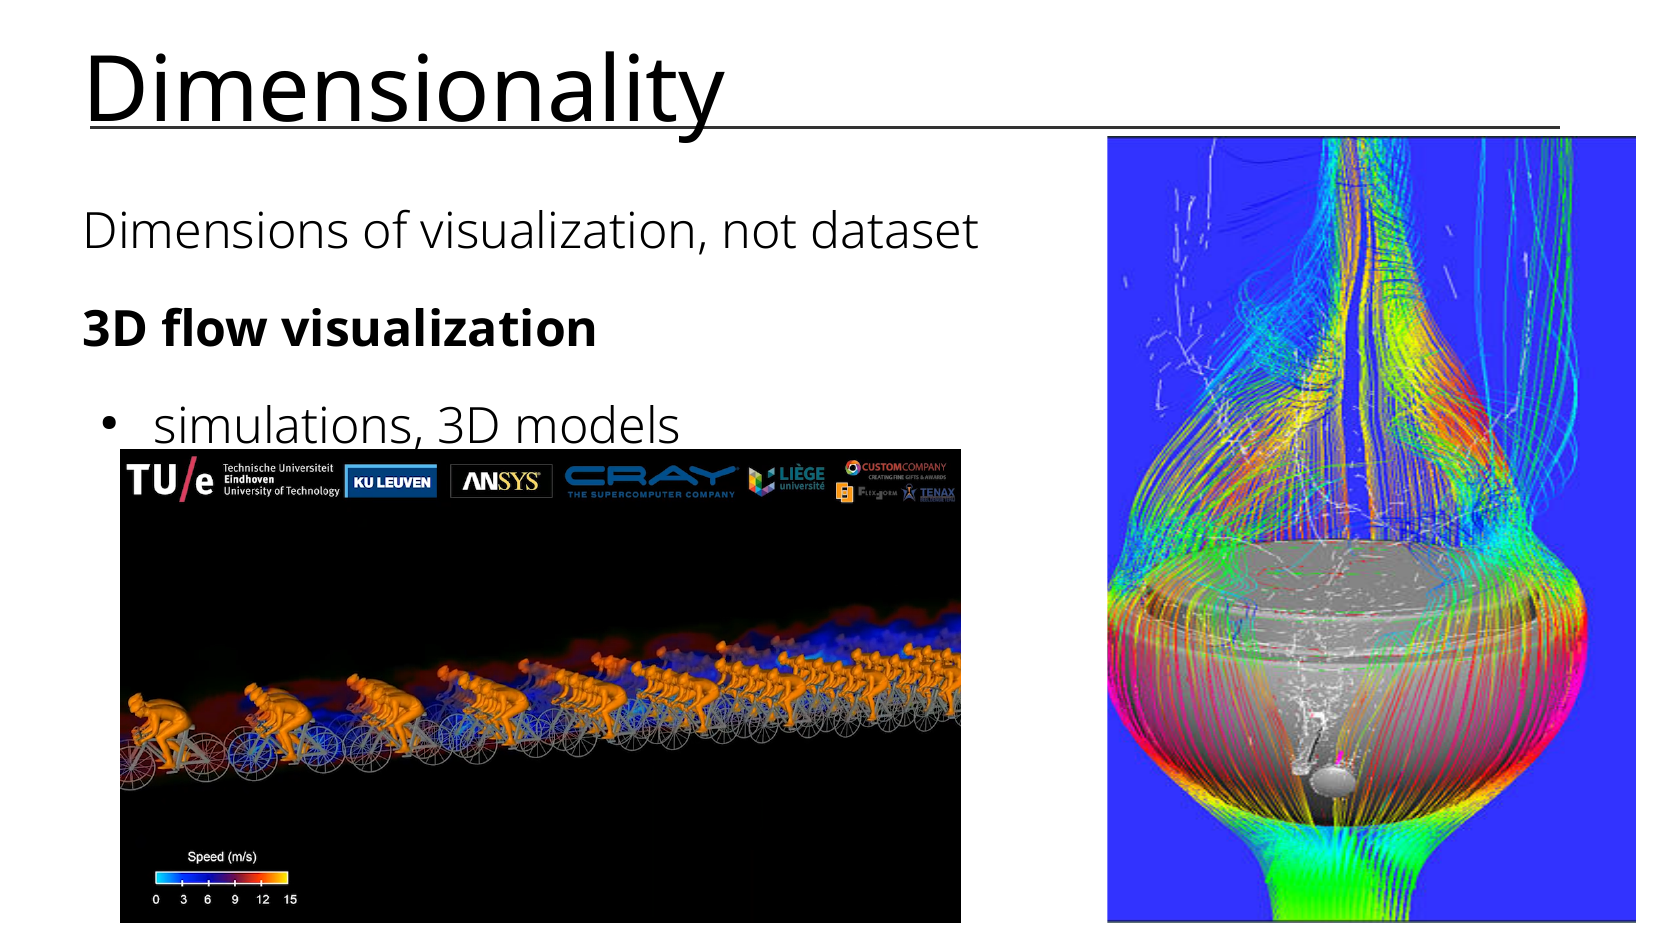

# Dimensionality
Dimensions of visualization, not dataset
3D flow visualization
simulations, 3D models